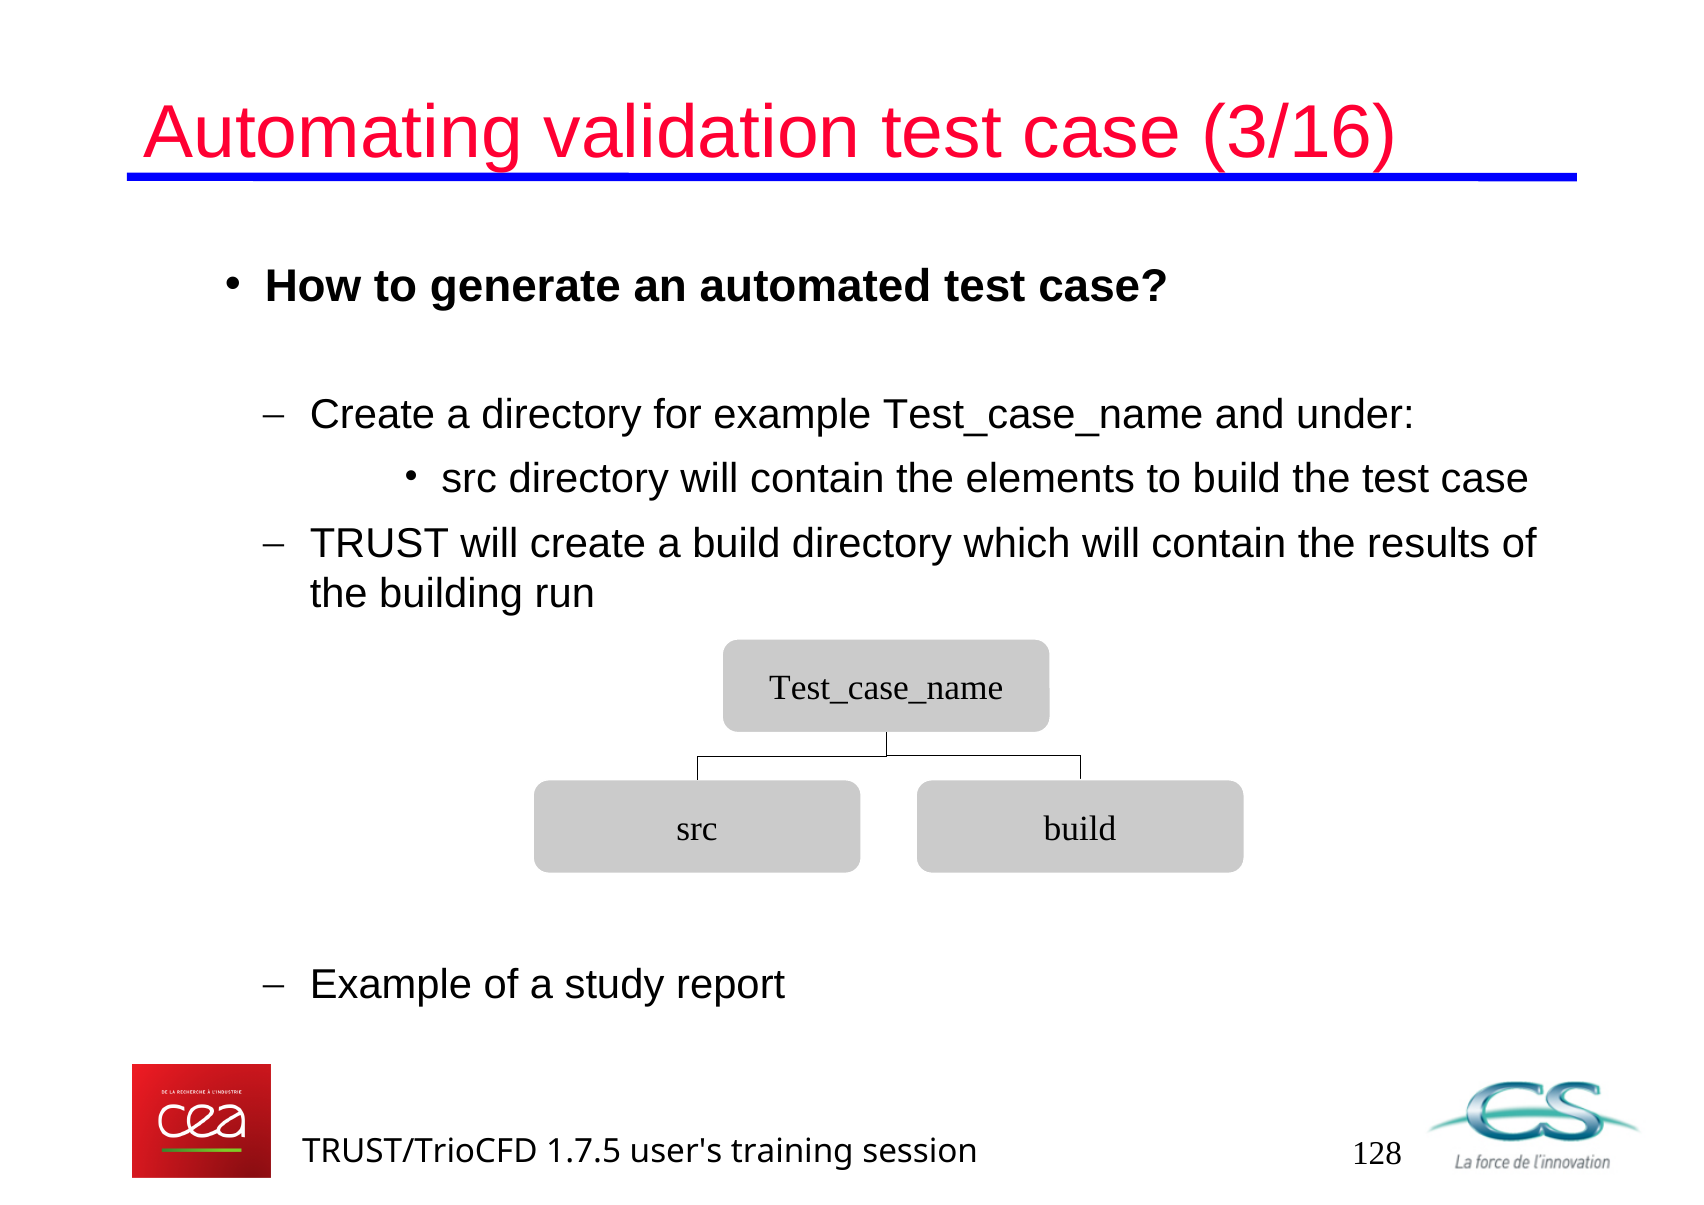

# Automating validation test case (3/16)
How to generate an automated test case?
Create a directory for example Test_case_name and under:
src directory will contain the elements to build the test case
TRUST will create a build directory which will contain the results of the building run
Example of a study report
Test_case_name
src
build
TRUST/TrioCFD 1.7.5 user's training session
128